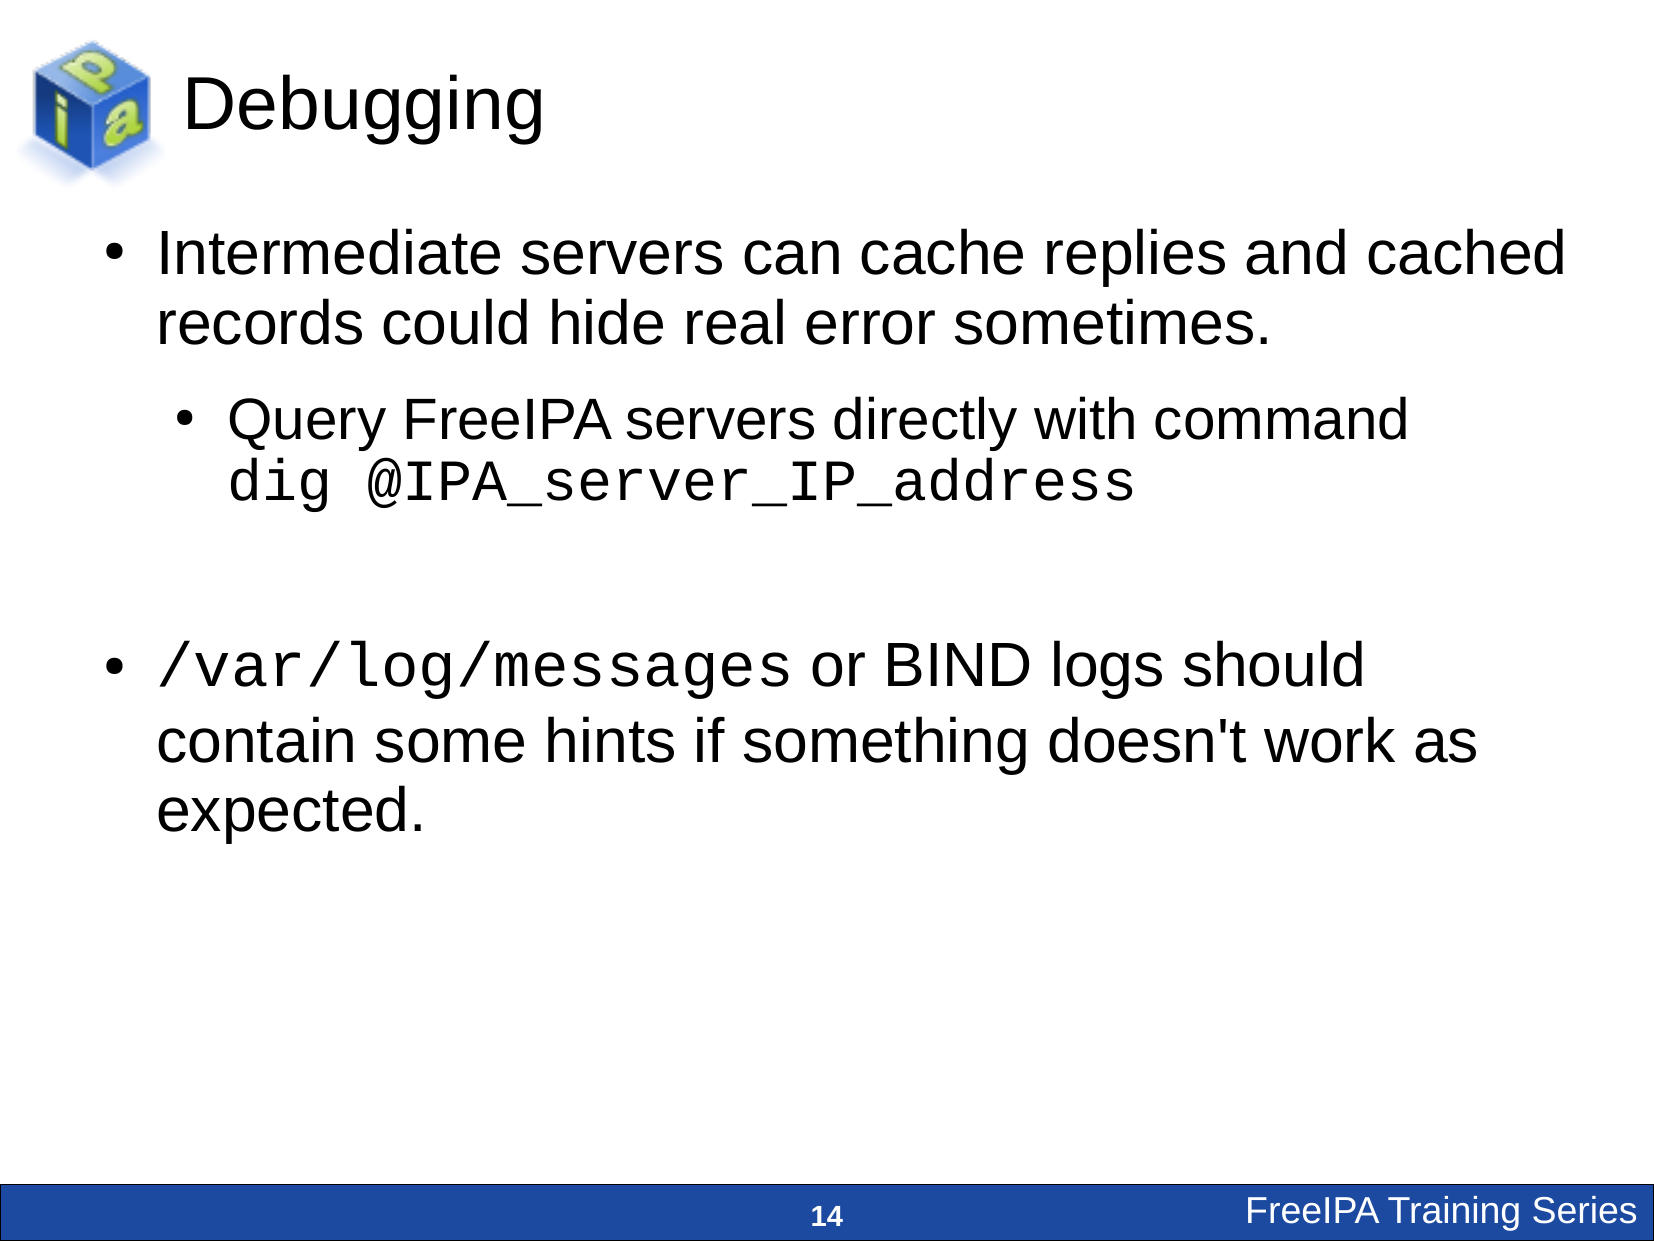

# Debugging
Intermediate servers can cache replies and cached records could hide real error sometimes.
Query FreeIPA servers directly with command
dig @IPA_server_IP_address
/var/log/messages or BIND logs should contain some hints if something doesn't work as expected.
14